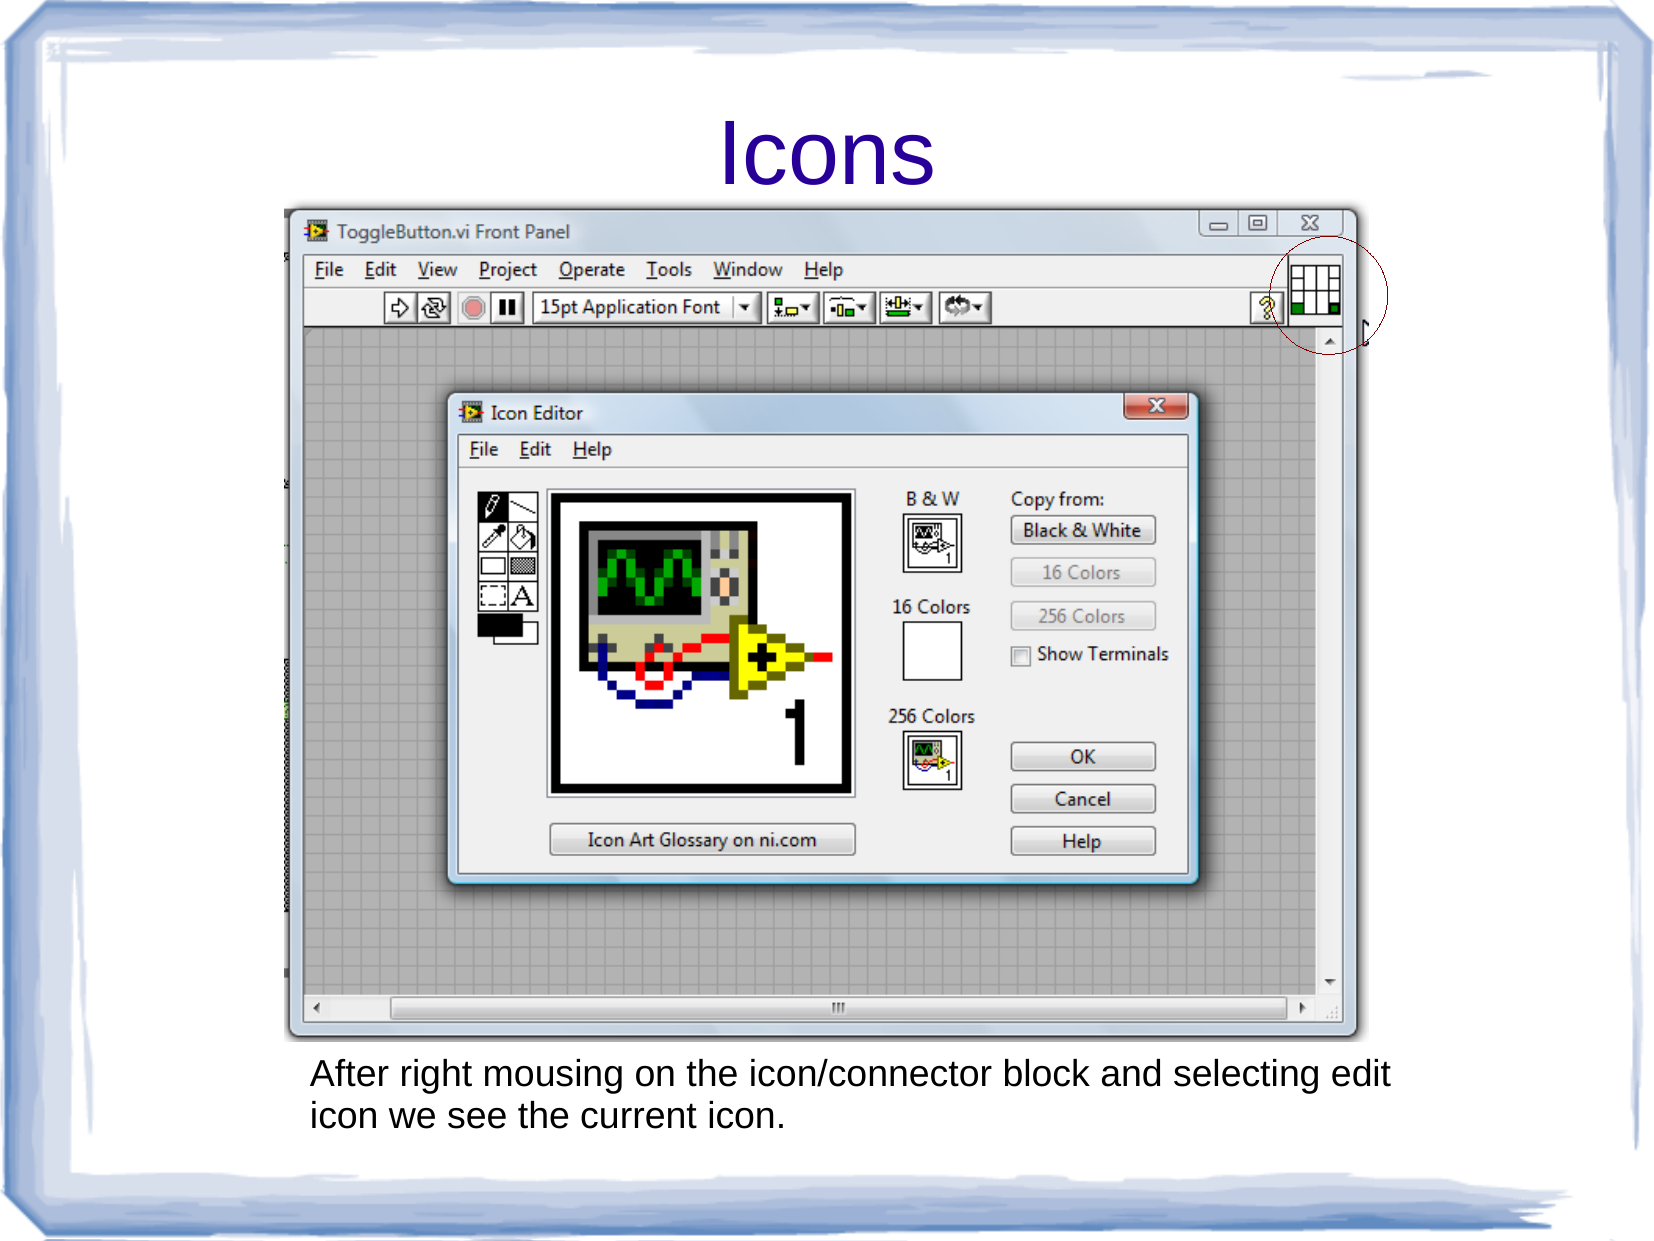

# Icons
After right mousing on the icon/connector block and selecting edit icon we see the current icon.